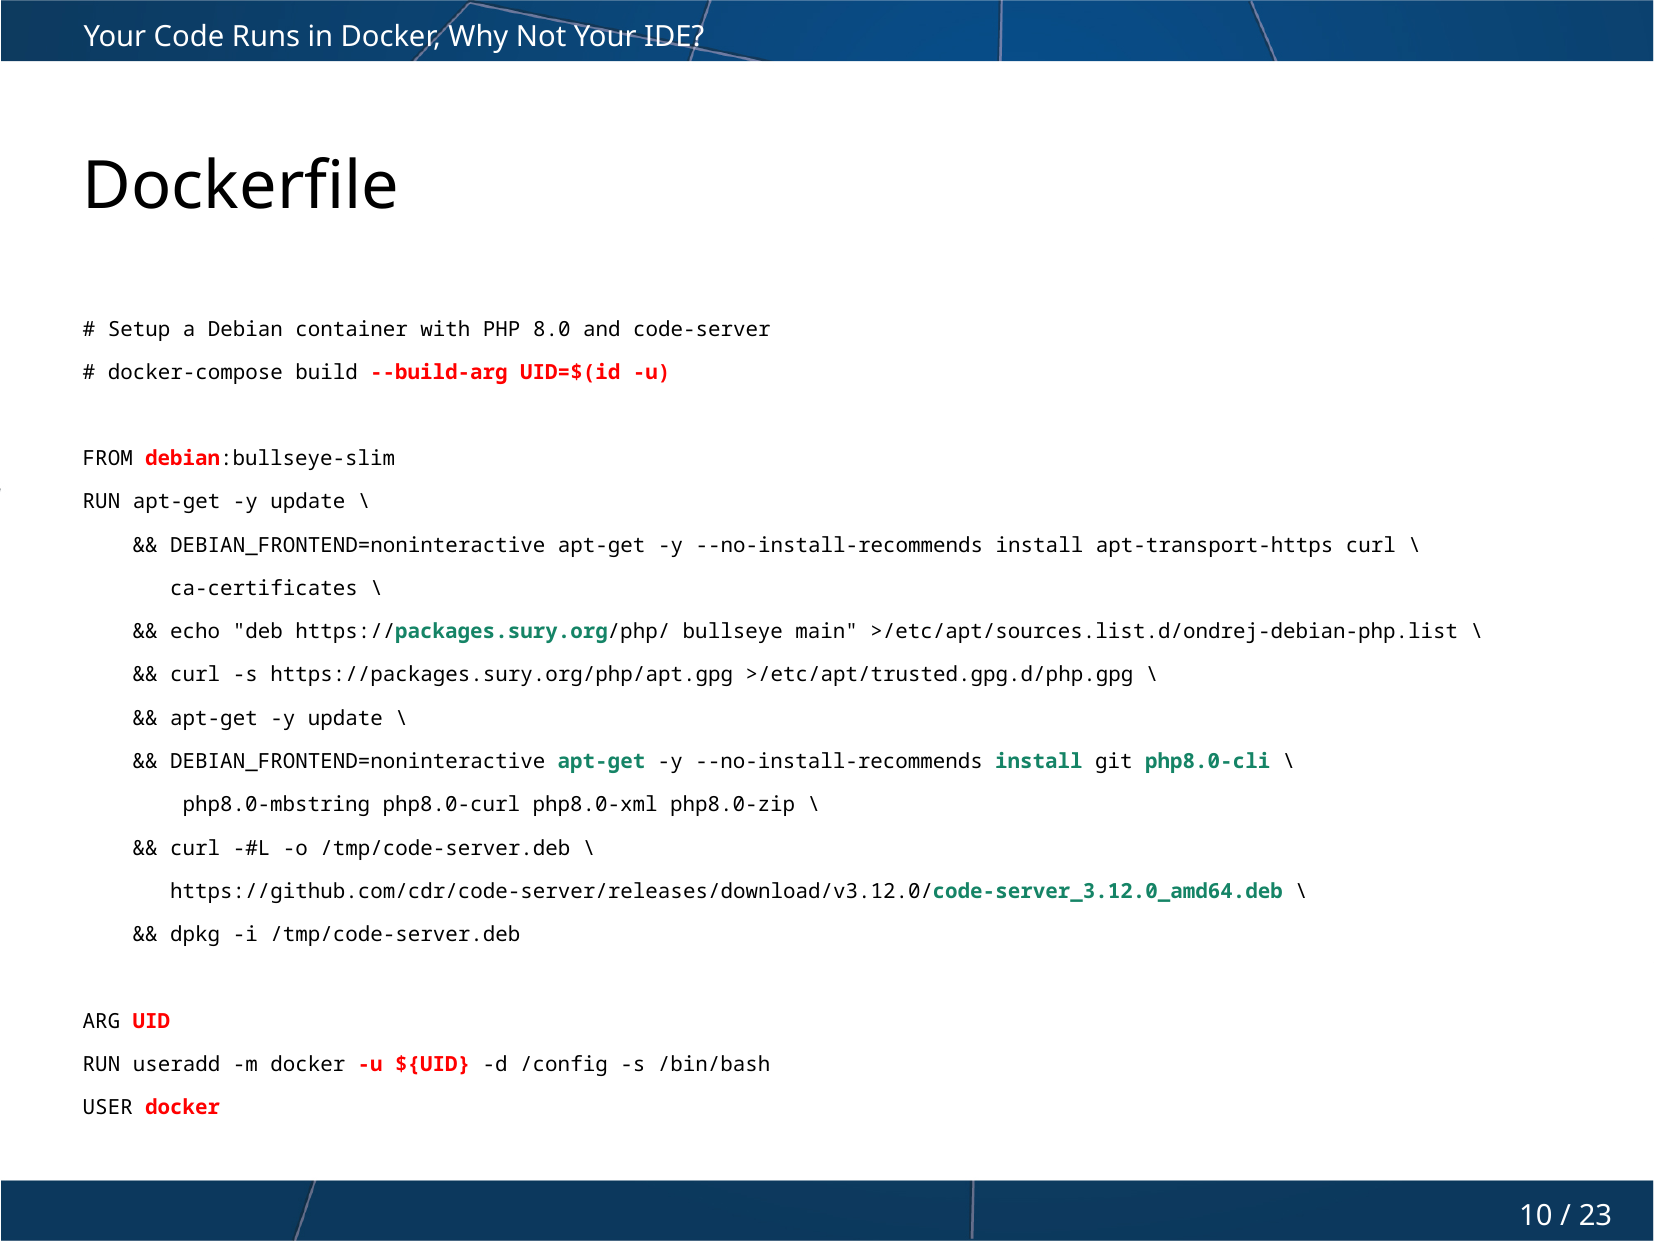

# Dockerfile
# Setup a Debian container with PHP 8.0 and code-server
# docker-compose build --build-arg UID=$(id -u)
FROM debian:bullseye-slim
RUN apt-get -y update \
 && DEBIAN_FRONTEND=noninteractive apt-get -y --no-install-recommends install apt-transport-https curl \
 ca-certificates \
 && echo "deb https://packages.sury.org/php/ bullseye main" >/etc/apt/sources.list.d/ondrej-debian-php.list \
 && curl -s https://packages.sury.org/php/apt.gpg >/etc/apt/trusted.gpg.d/php.gpg \
 && apt-get -y update \
 && DEBIAN_FRONTEND=noninteractive apt-get -y --no-install-recommends install git php8.0-cli \
 php8.0-mbstring php8.0-curl php8.0-xml php8.0-zip \
 && curl -#L -o /tmp/code-server.deb \
 https://github.com/cdr/code-server/releases/download/v3.12.0/code-server_3.12.0_amd64.deb \
 && dpkg -i /tmp/code-server.deb
ARG UID
RUN useradd -m docker -u ${UID} -d /config -s /bin/bash
USER docker